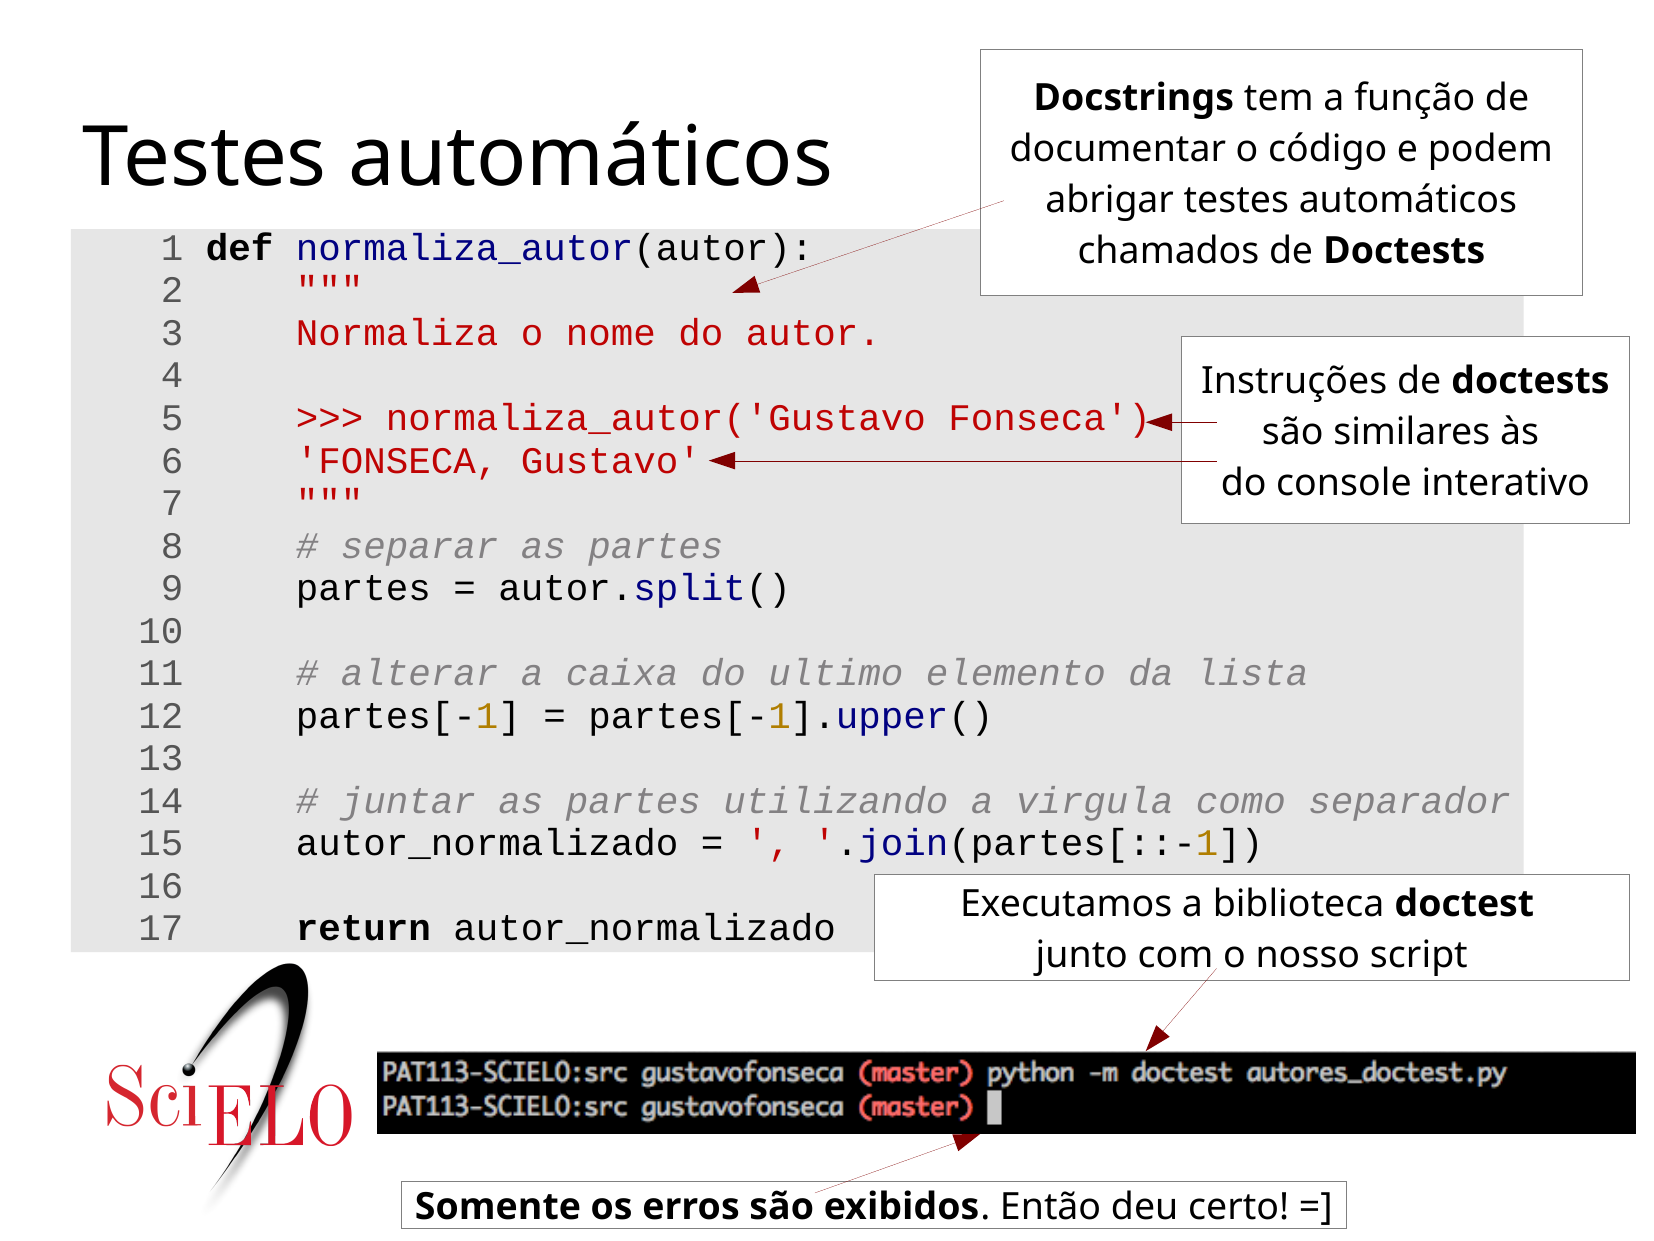

# Testes automáticos
Docstrings tem a função de
documentar o código e podem
abrigar testes automáticos
chamados de Doctests
 1 def normaliza_autor(autor):
 2 """
 3 Normaliza o nome do autor.
 4
 5 >>> normaliza_autor('Gustavo Fonseca')
 6 'FONSECA, Gustavo'
 7 """
 8 # separar as partes
 9 partes = autor.split()
 10
 11 # alterar a caixa do ultimo elemento da lista
 12 partes[-1] = partes[-1].upper()
 13
 14 # juntar as partes utilizando a virgula como separador
 15 autor_normalizado = ', '.join(partes[::-1])
 16
 17 return autor_normalizado
Instruções de doctests
são similares às
do console interativo
Executamos a biblioteca doctest
junto com o nosso script
Somente os erros são exibidos. Então deu certo! =]